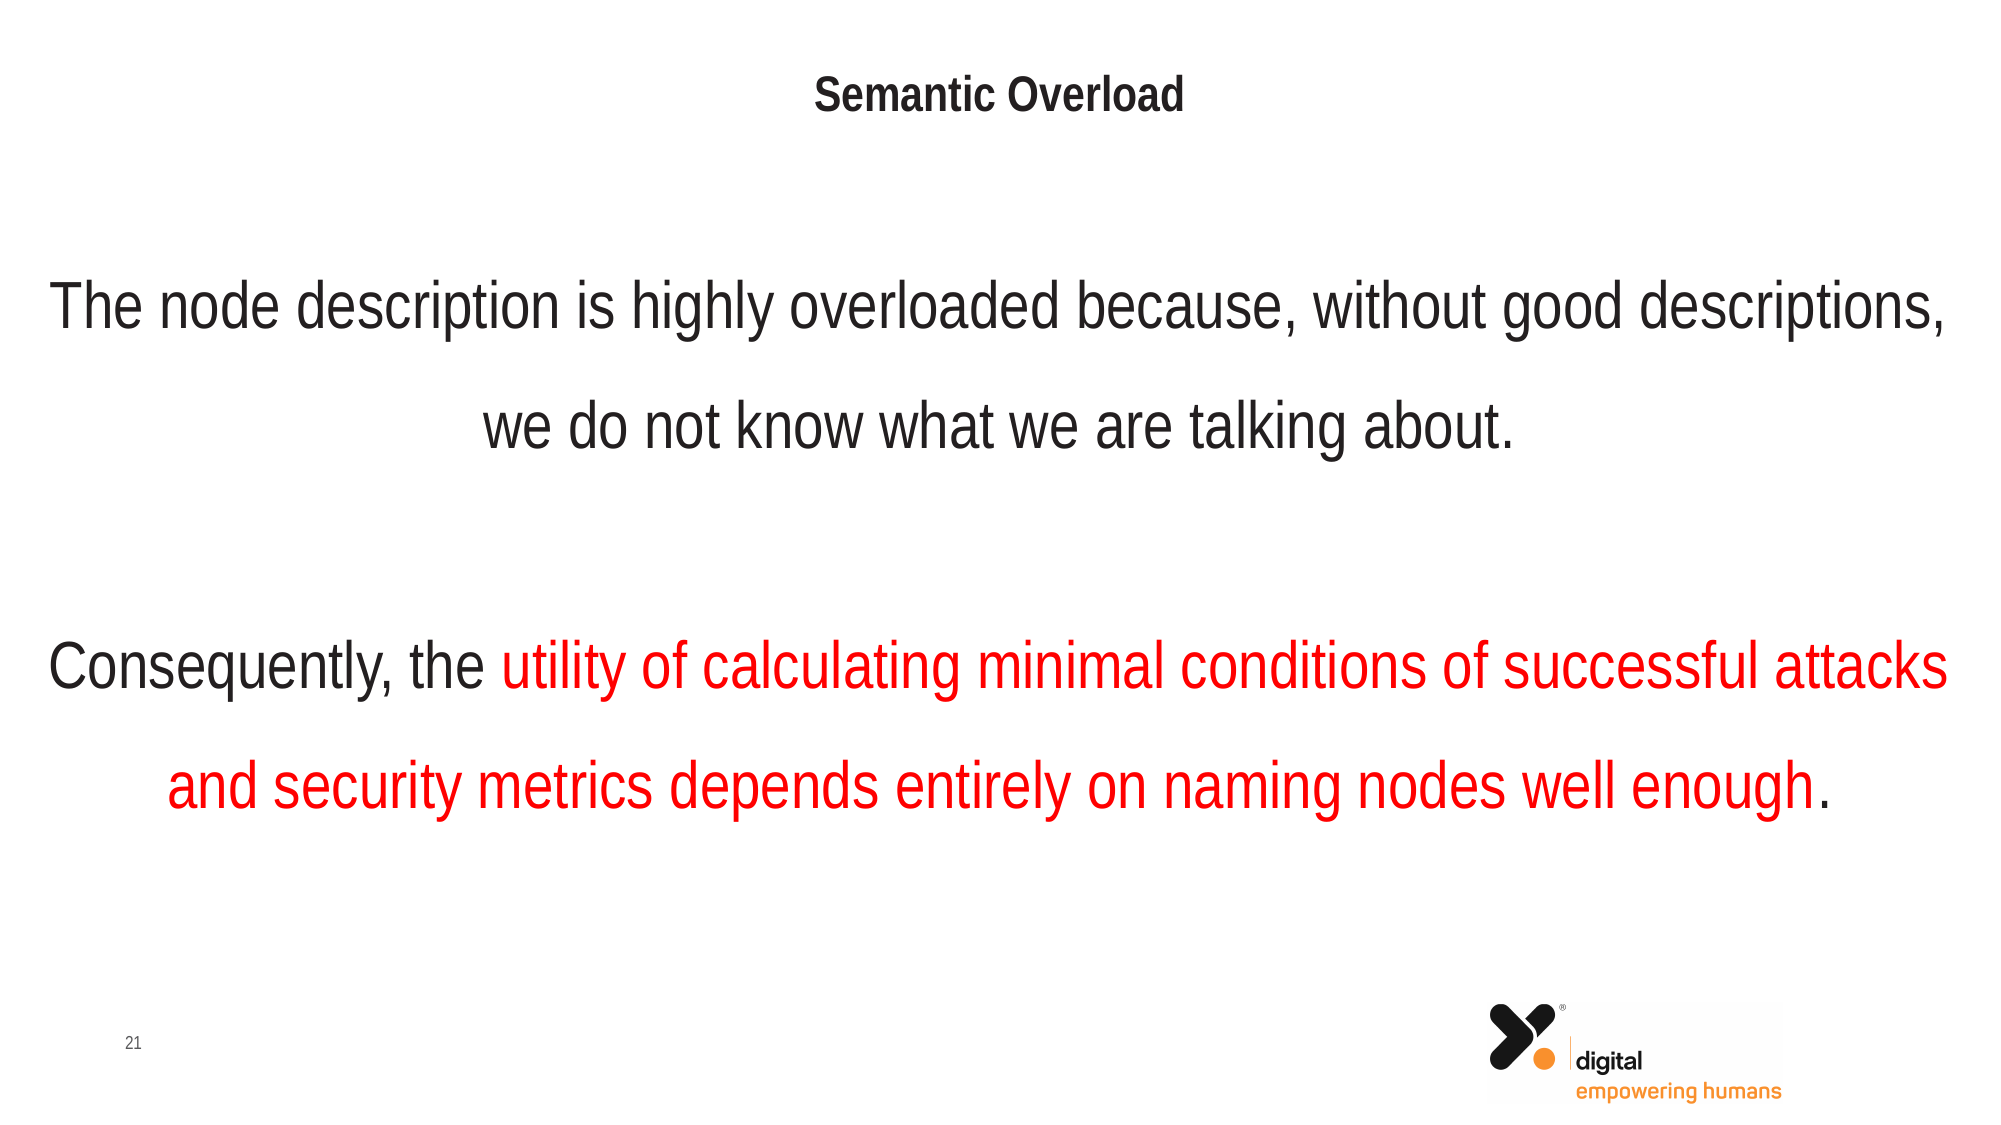

Semantic Overload
The node description is highly overloaded because, without good descriptions, we do not know what we are talking about.
Consequently, the utility of calculating minimal conditions of successful attacks and security metrics depends entirely on naming nodes well enough.
#